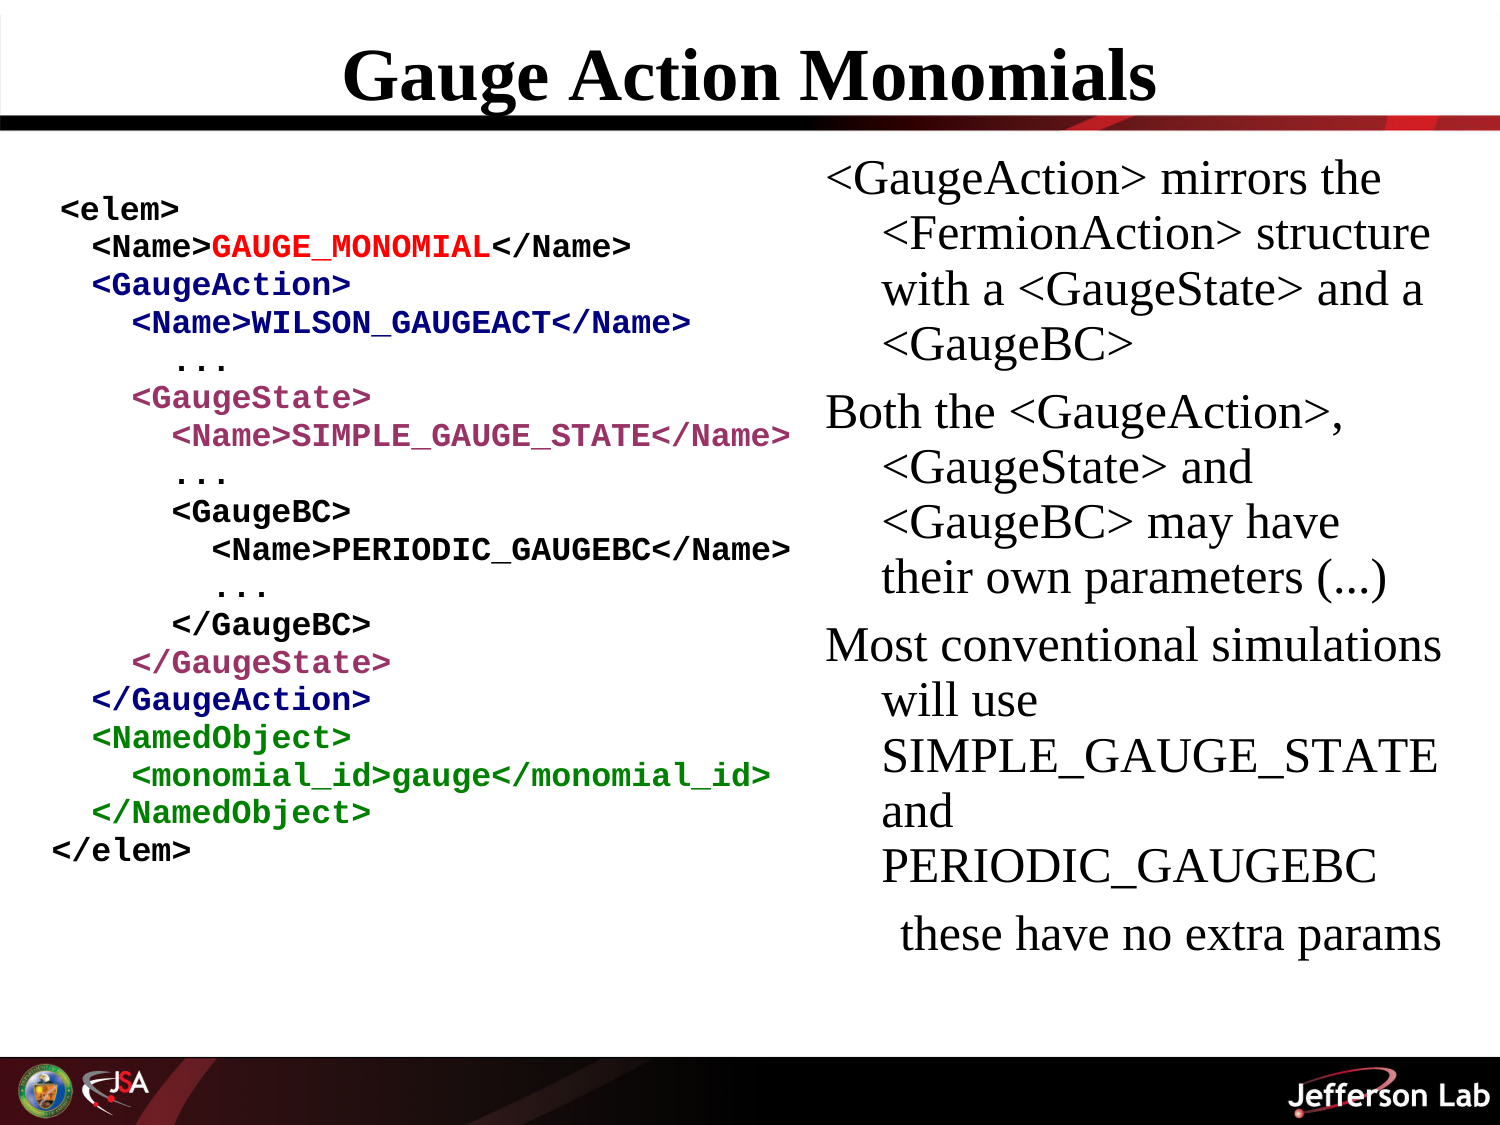

# Gauge Action Monomials
<GaugeAction> mirrors the <FermionAction> structure with a <GaugeState> and a <GaugeBC>
Both the <GaugeAction>, <GaugeState> and <GaugeBC> may have their own parameters (...)
Most conventional simulations will use SIMPLE_GAUGE_STATE and PERIODIC_GAUGEBC
these have no extra params
 <elem>
 <Name>GAUGE_MONOMIAL</Name>
 <GaugeAction>
 <Name>WILSON_GAUGEACT</Name>
 ...
 <GaugeState>
 <Name>SIMPLE_GAUGE_STATE</Name>
 ...
 <GaugeBC>
 <Name>PERIODIC_GAUGEBC</Name>
 ...
 </GaugeBC>
 </GaugeState>
 </GaugeAction>
 <NamedObject>
 <monomial_id>gauge</monomial_id>
 </NamedObject>
</elem>